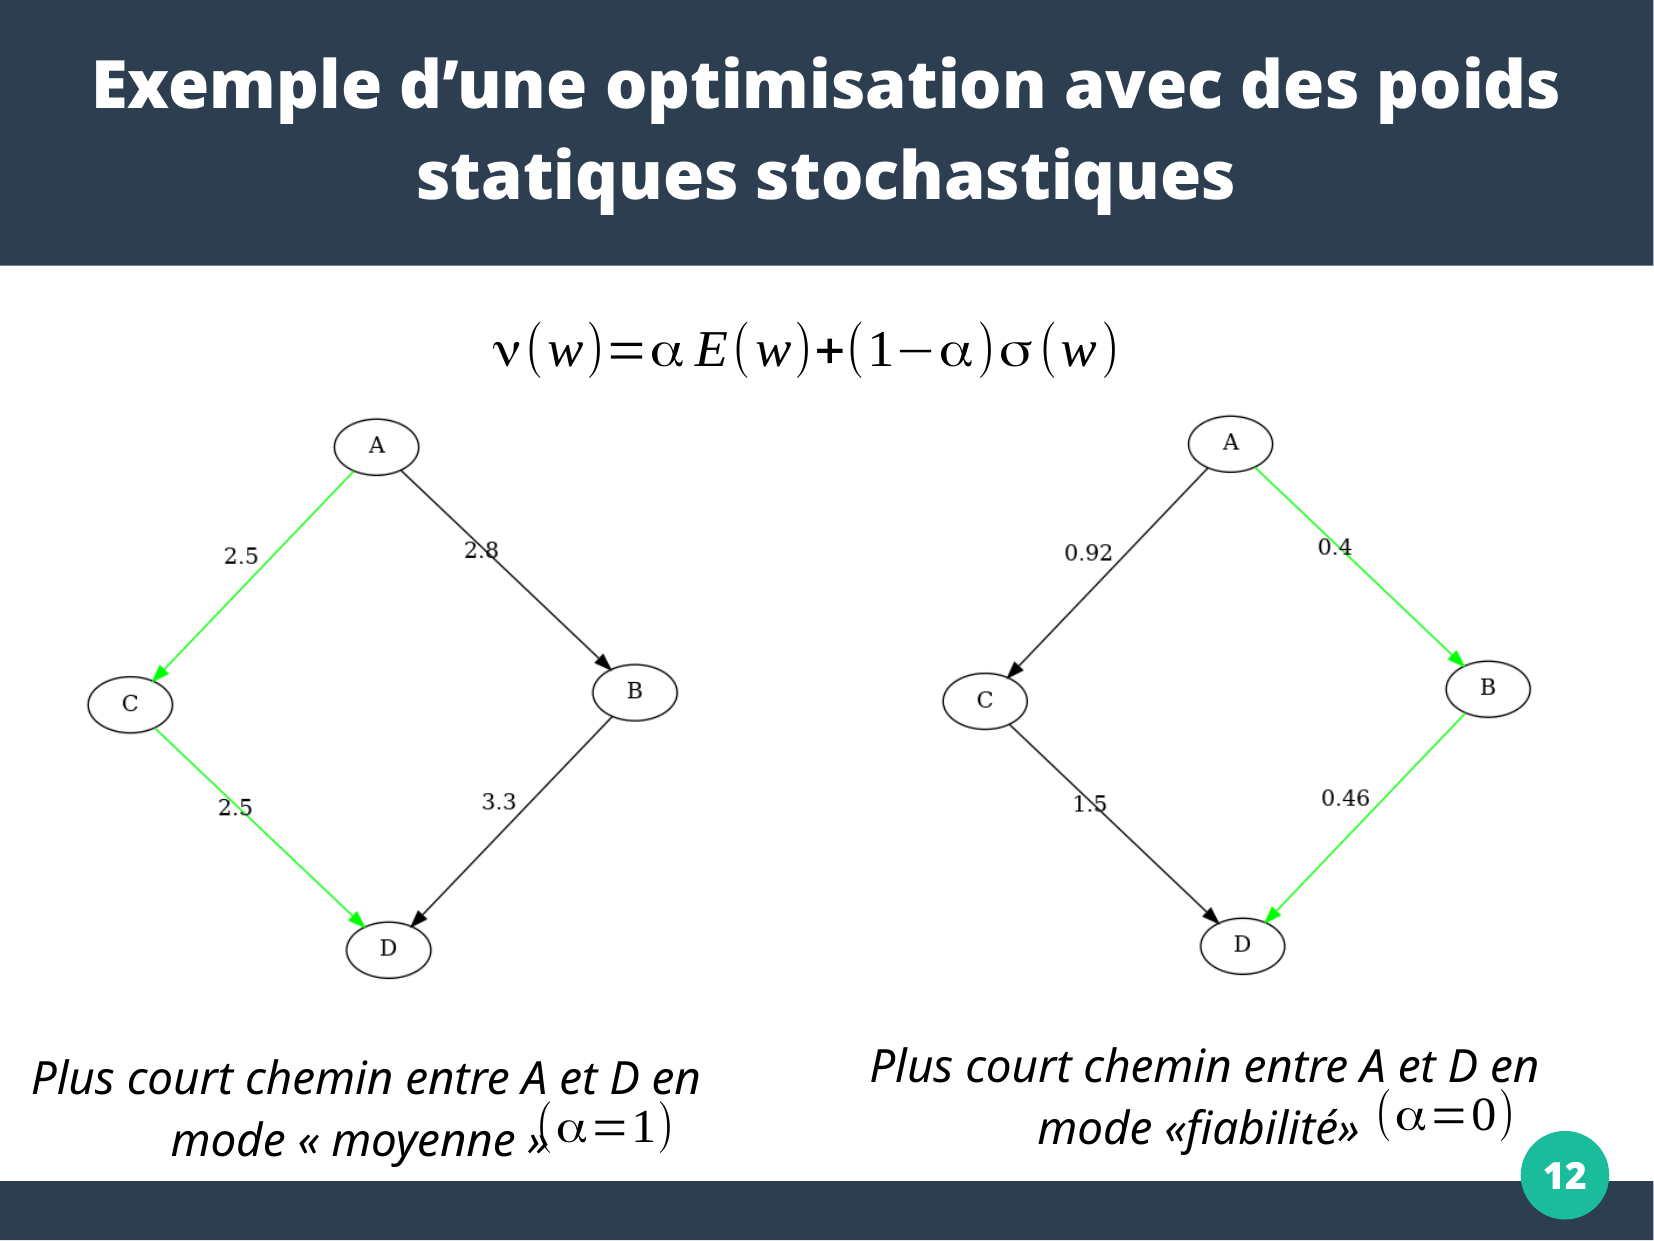

# Exemple d’une optimisation avec des poids statiques stochastiques
Plus court chemin entre A et D en mode «fiabilité»
Plus court chemin entre A et D en mode « moyenne »
12